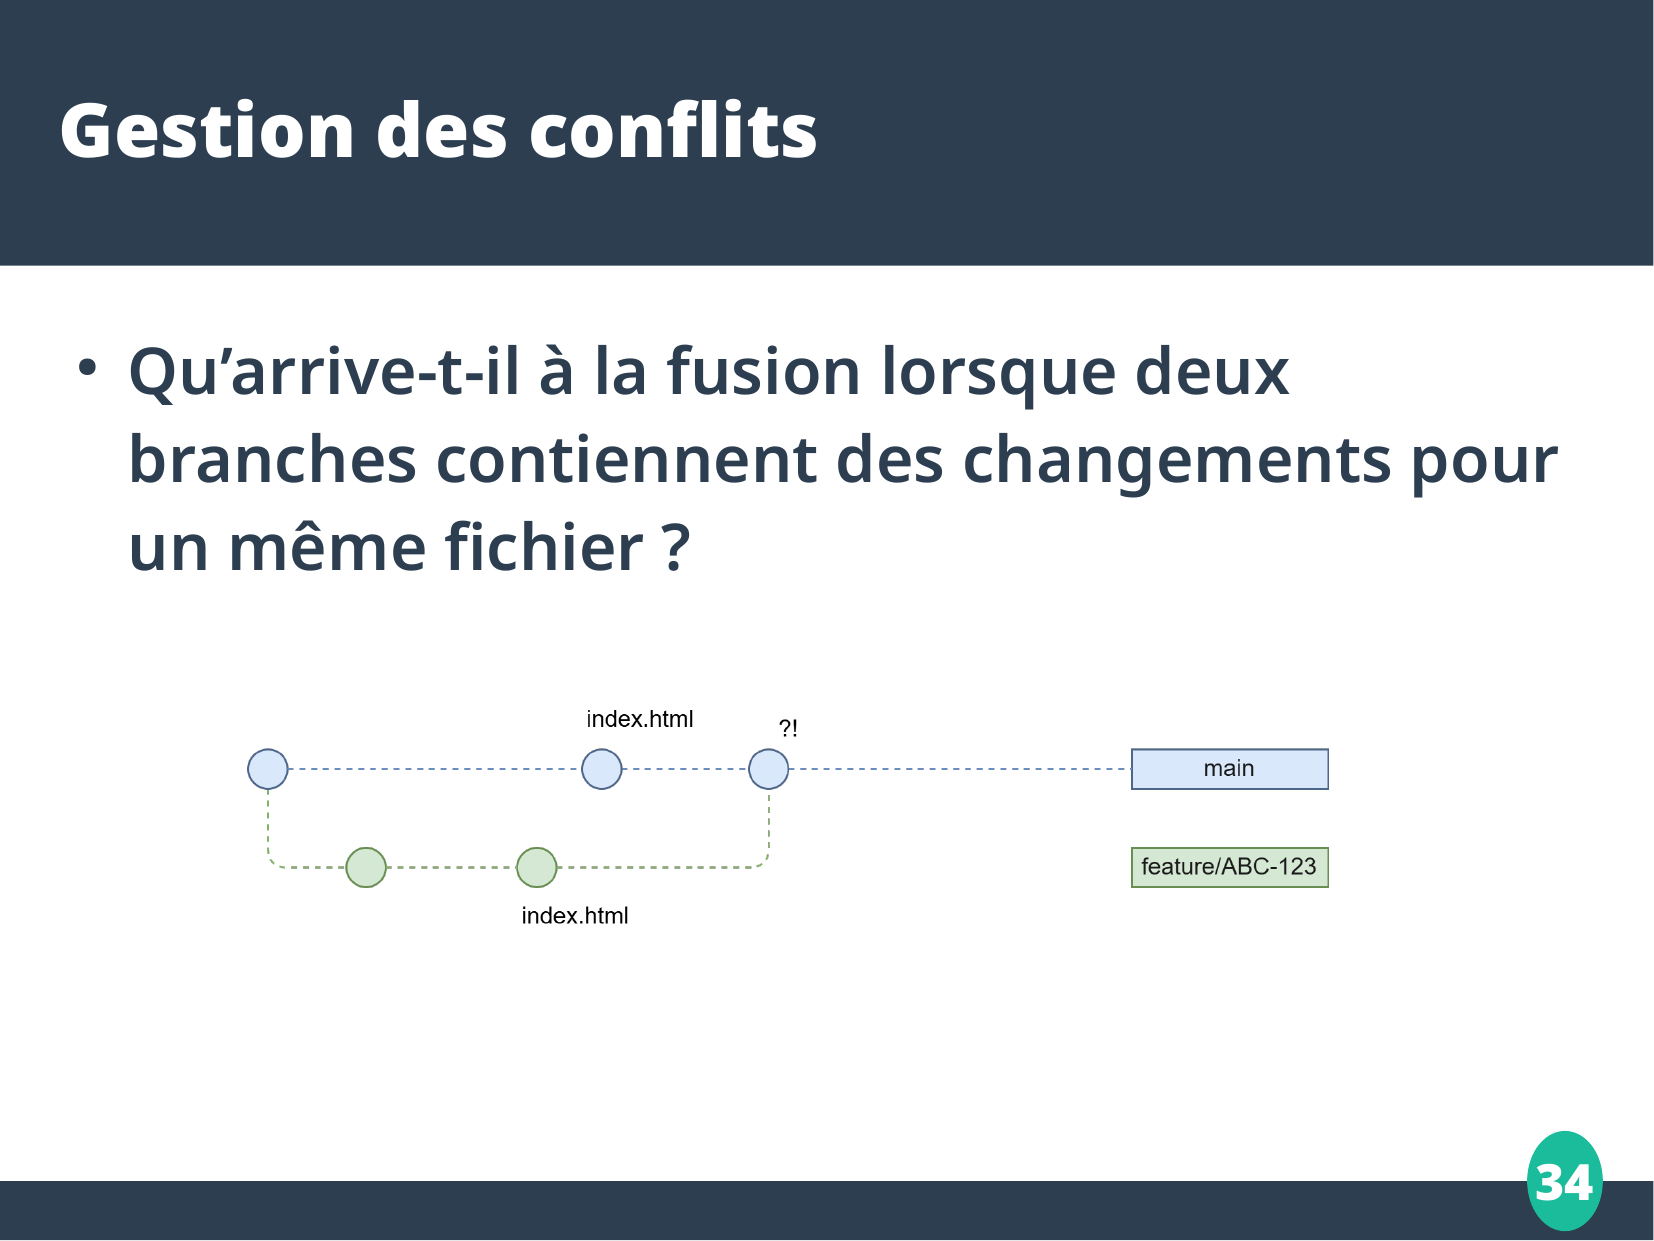

# Gestion des conflits
Qu’arrive-t-il à la fusion lorsque deux branches contiennent des changements pour un même fichier ?